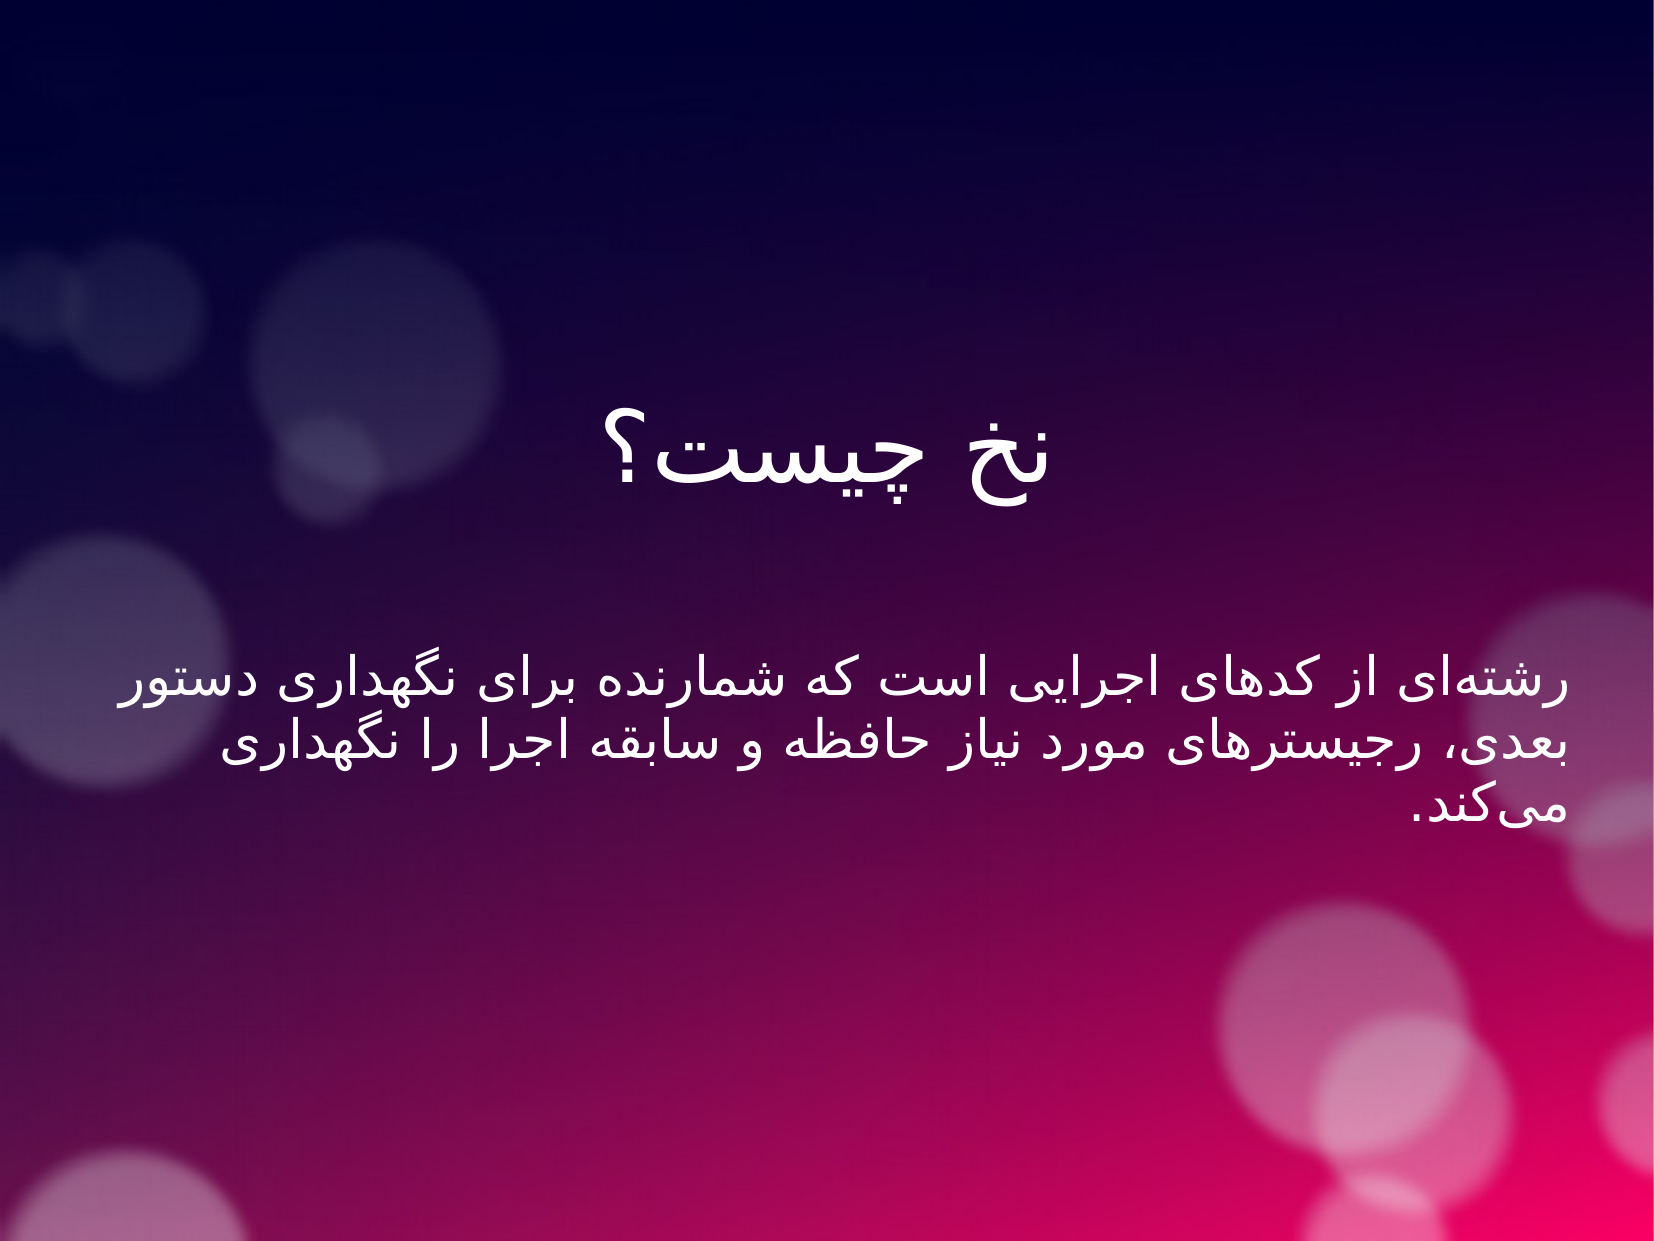

# نخ چیست؟
رشته‌ای از کدهای اجرایی است که شمارنده برای نگهداری دستور بعدی، رجیسترهای مورد نیاز حافظه و سابقه اجرا را نگهداری می‌کند.